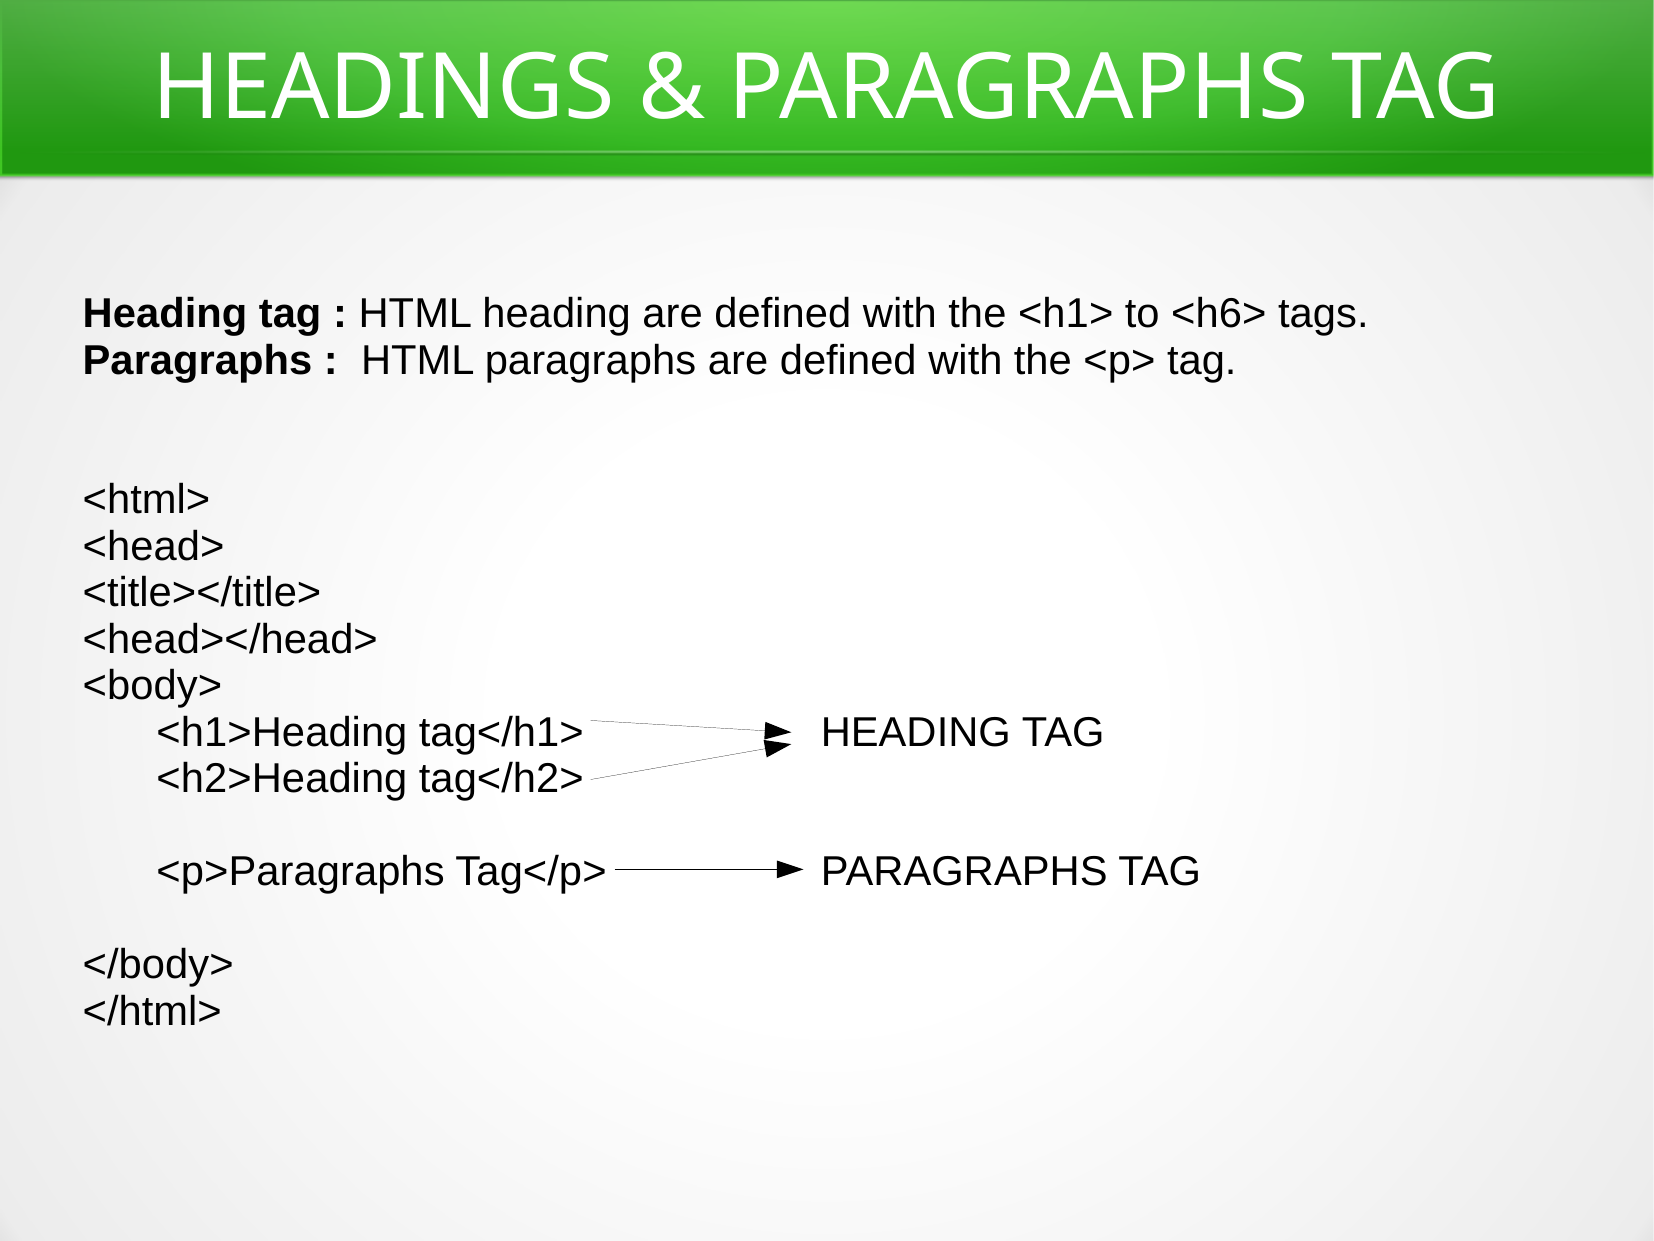

# HEADINGS & PARAGRAPHS TAG
Heading tag : HTML heading are defined with the <h1> to <h6> tags.
Paragraphs : HTML paragraphs are defined with the <p> tag.
<html>
<head>
<title></title>
<head></head>
<body>
	<h1>Heading tag</h1>				HEADING TAG
	<h2>Heading tag</h2>
	<p>Paragraphs Tag</p>			PARAGRAPHS TAG
</body>
</html>